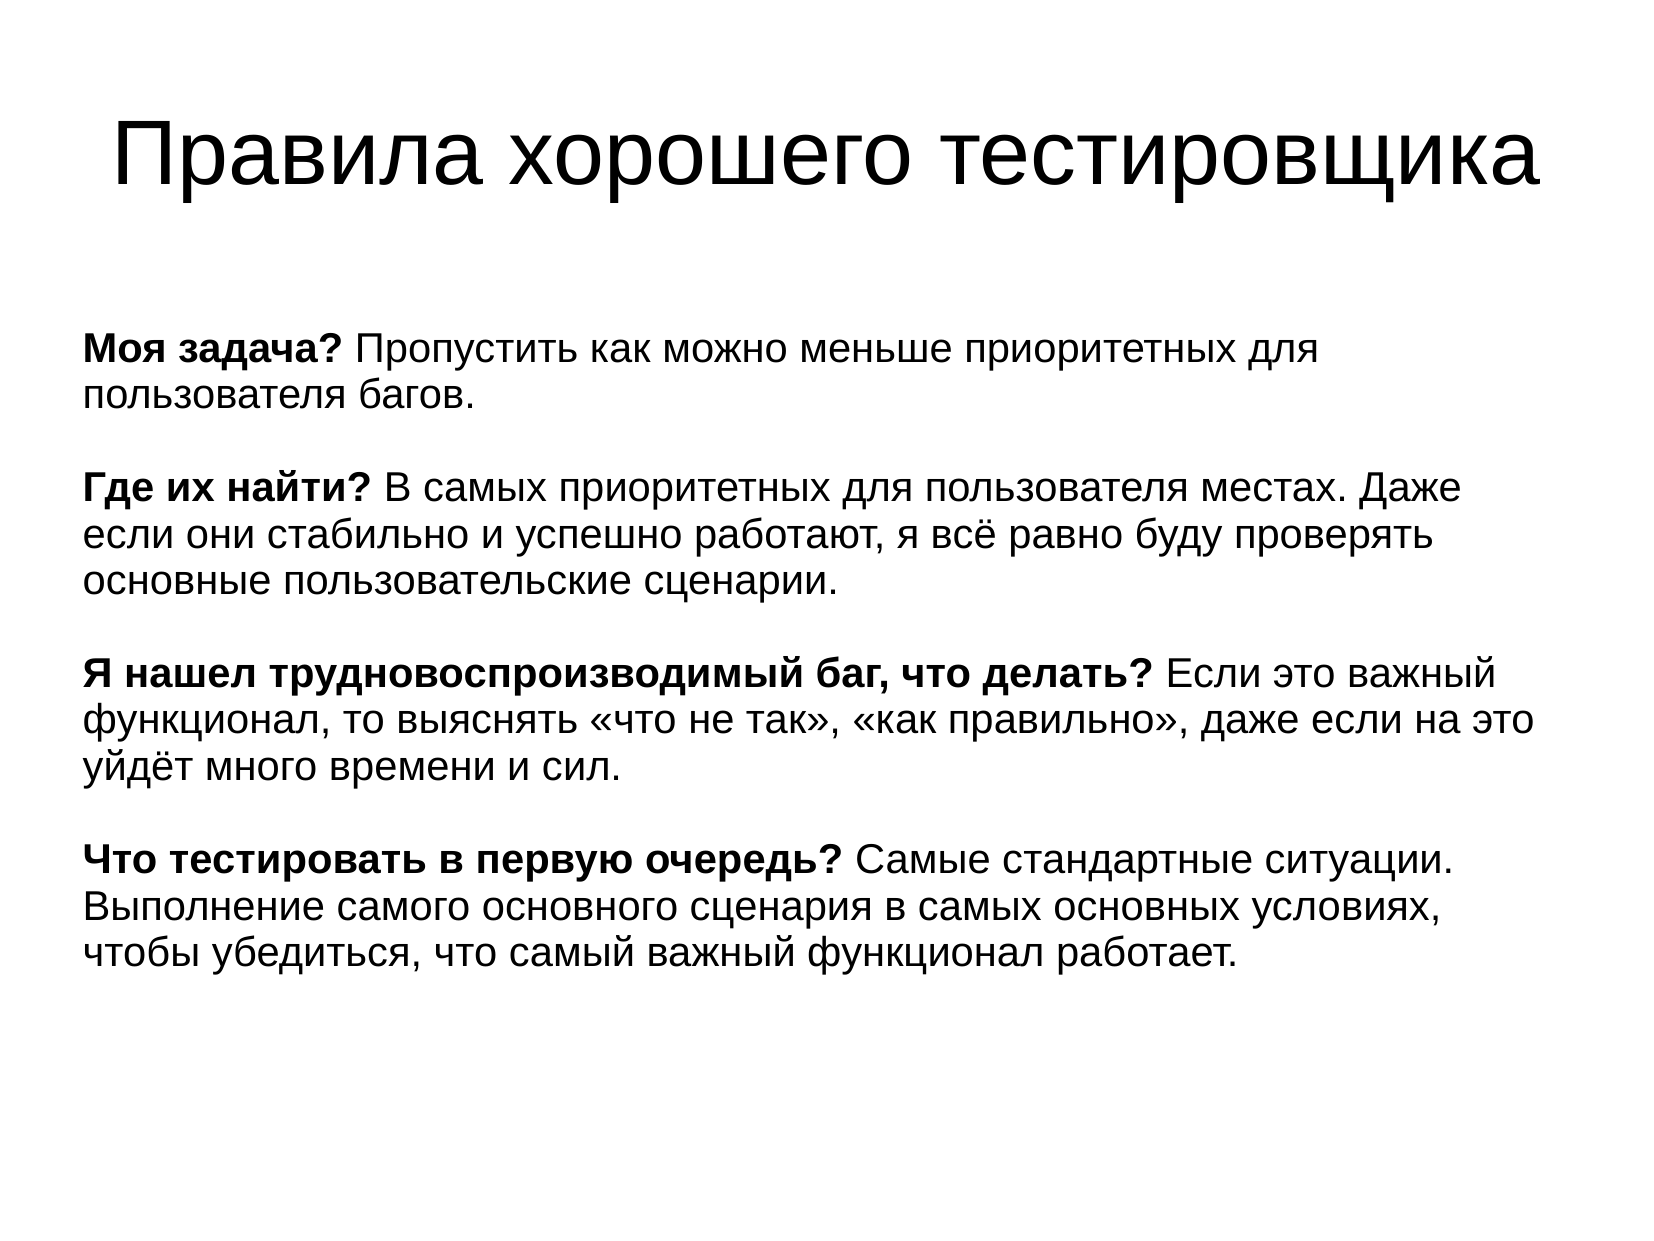

# Правила хорошего тестировщика
Моя задача? Пропустить как можно меньше приоритетных для пользователя багов.
Где их найти? В самых приоритетных для пользователя местах. Даже если они стабильно и успешно работают, я всё равно буду проверять основные пользовательские сценарии.
Я нашел трудновоспроизводимый баг, что делать? Если это важный функционал, то выяснять «что не так», «как правильно», даже если на это уйдёт много времени и сил.
Что тестировать в первую очередь? Самые стандартные ситуации. Выполнение самого основного сценария в самых основных условиях, чтобы убедиться, что самый важный функционал работает.